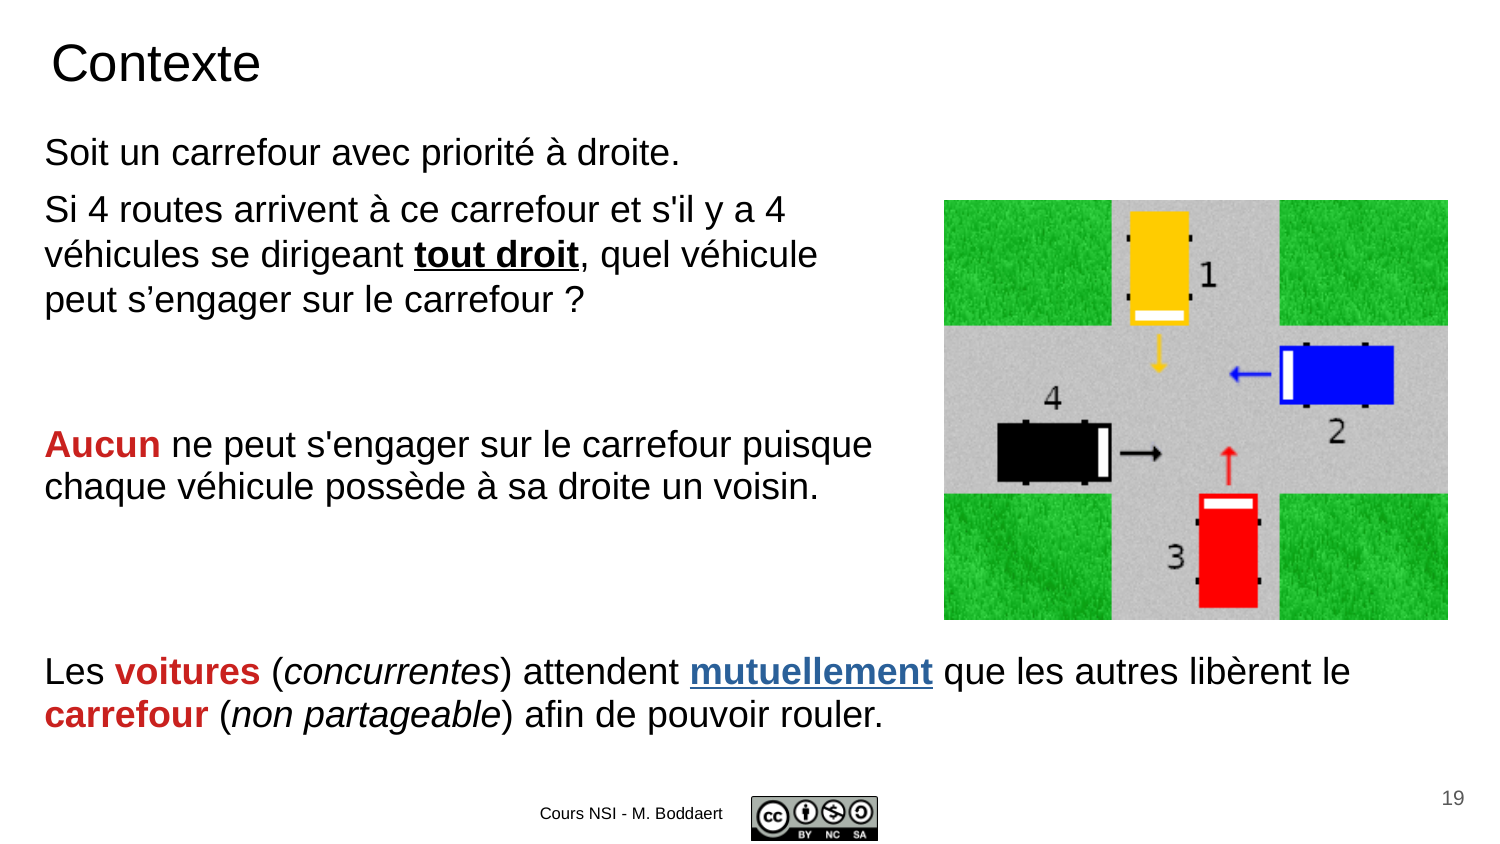

# Contexte
Soit un carrefour avec priorité à droite.
Si 4 routes arrivent à ce carrefour et s'il y a 4 véhicules se dirigeant tout droit, quel véhicule peut s’engager sur le carrefour ?
Aucun ne peut s'engager sur le carrefour puisque chaque véhicule possède à sa droite un voisin.
Les voitures (concurrentes) attendent mutuellement que les autres libèrent le carrefour (non partageable) afin de pouvoir rouler.